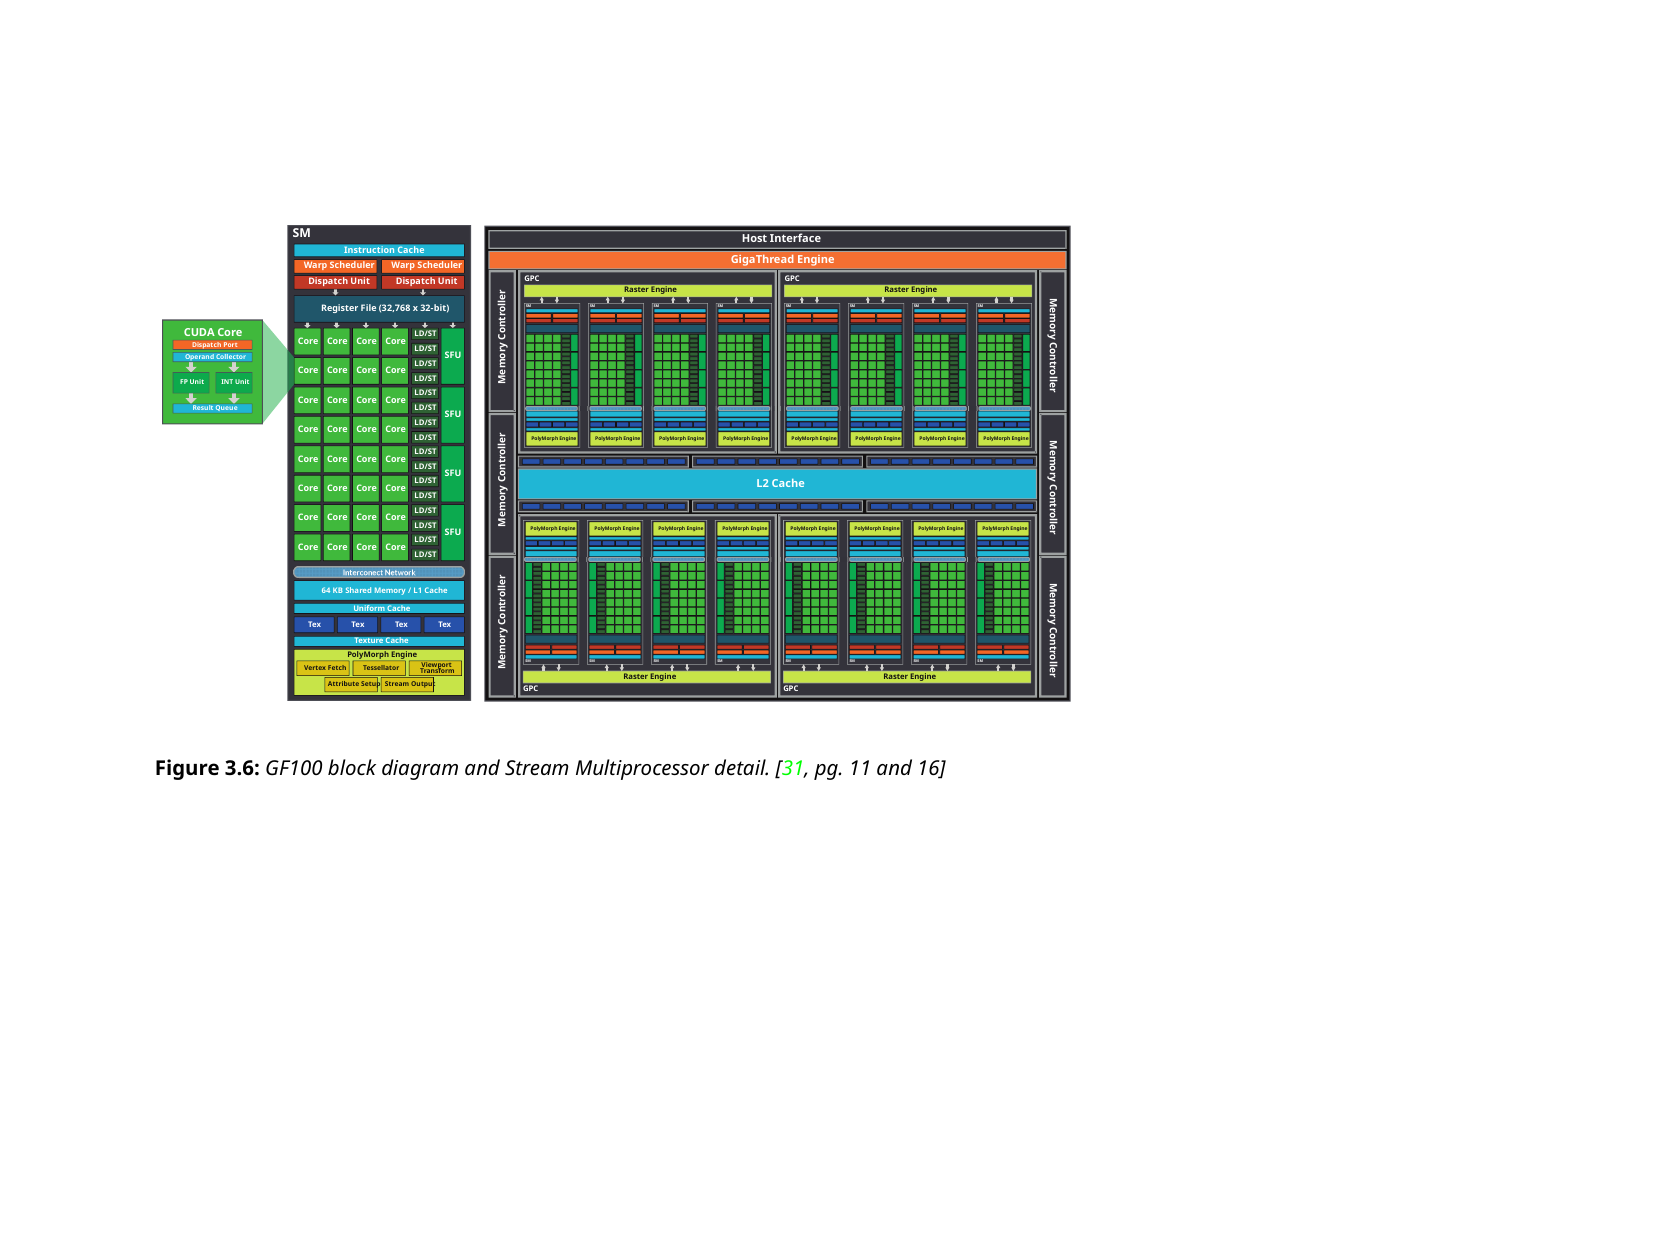

SM
Host Interface
Instruction Cache
GigaThread Engine
Warp Scheduler
Warp Scheduler
GPC
GPC
Dispatch Unit
Dispatch Unit
Raster Engine
Raster Engine
Register File (32,768 x 32-bit)
SM
SM
SM
SM
SM
SM
SM
SM
CUDA Core
Memory Controller
LD/ST
Core
Core
Core
Core
Dispatch Port
Memory Controller
LD/ST
SFU
Operand Collector
LD/ST
Core
Core
Core
Core
LD/ST
FP Unit
INT Unit
LD/ST
Core
Core
Core
Core
LD/ST
Result Queue
SFU
LD/ST
Core
Core
Core
Core
LD/ST
PolyMorph Engine
PolyMorph Engine
PolyMorph Engine
PolyMorph Engine
PolyMorph Engine
PolyMorph Engine
PolyMorph Engine
PolyMorph Engine
LD/ST
Core
Core
Core
Core
LD/ST
SFU
Memory Controller
L2 Cache
LD/ST
Core
Core
Core
Core
Memory Controller
LD/ST
LD/ST
Core
Core
Core
Core
LD/ST
PolyMorph Engine
PolyMorph Engine
PolyMorph Engine
PolyMorph Engine
PolyMorph Engine
PolyMorph Engine
PolyMorph Engine
PolyMorph Engine
SFU
LD/ST
Core
Core
Core
Core
LD/ST
Interconect Network
64 KB Shared Memory / L1 Cache
Uniform Cache
Memory Controller
Tex
Tex
Tex
Tex
Memory Controller
Texture Cache
PolyMorph Engine
SM
SM
SM
SM
SM
SM
SM
SM
Viewport
Vertex Fetch
Tessellator
Transform
Raster Engine
Raster Engine
Attribute Setup
Stream Output
GPC
GPC
Figure 3.6: GF100 block diagram and Stream Multiprocessor detail. [31, pg. 11 and 16]